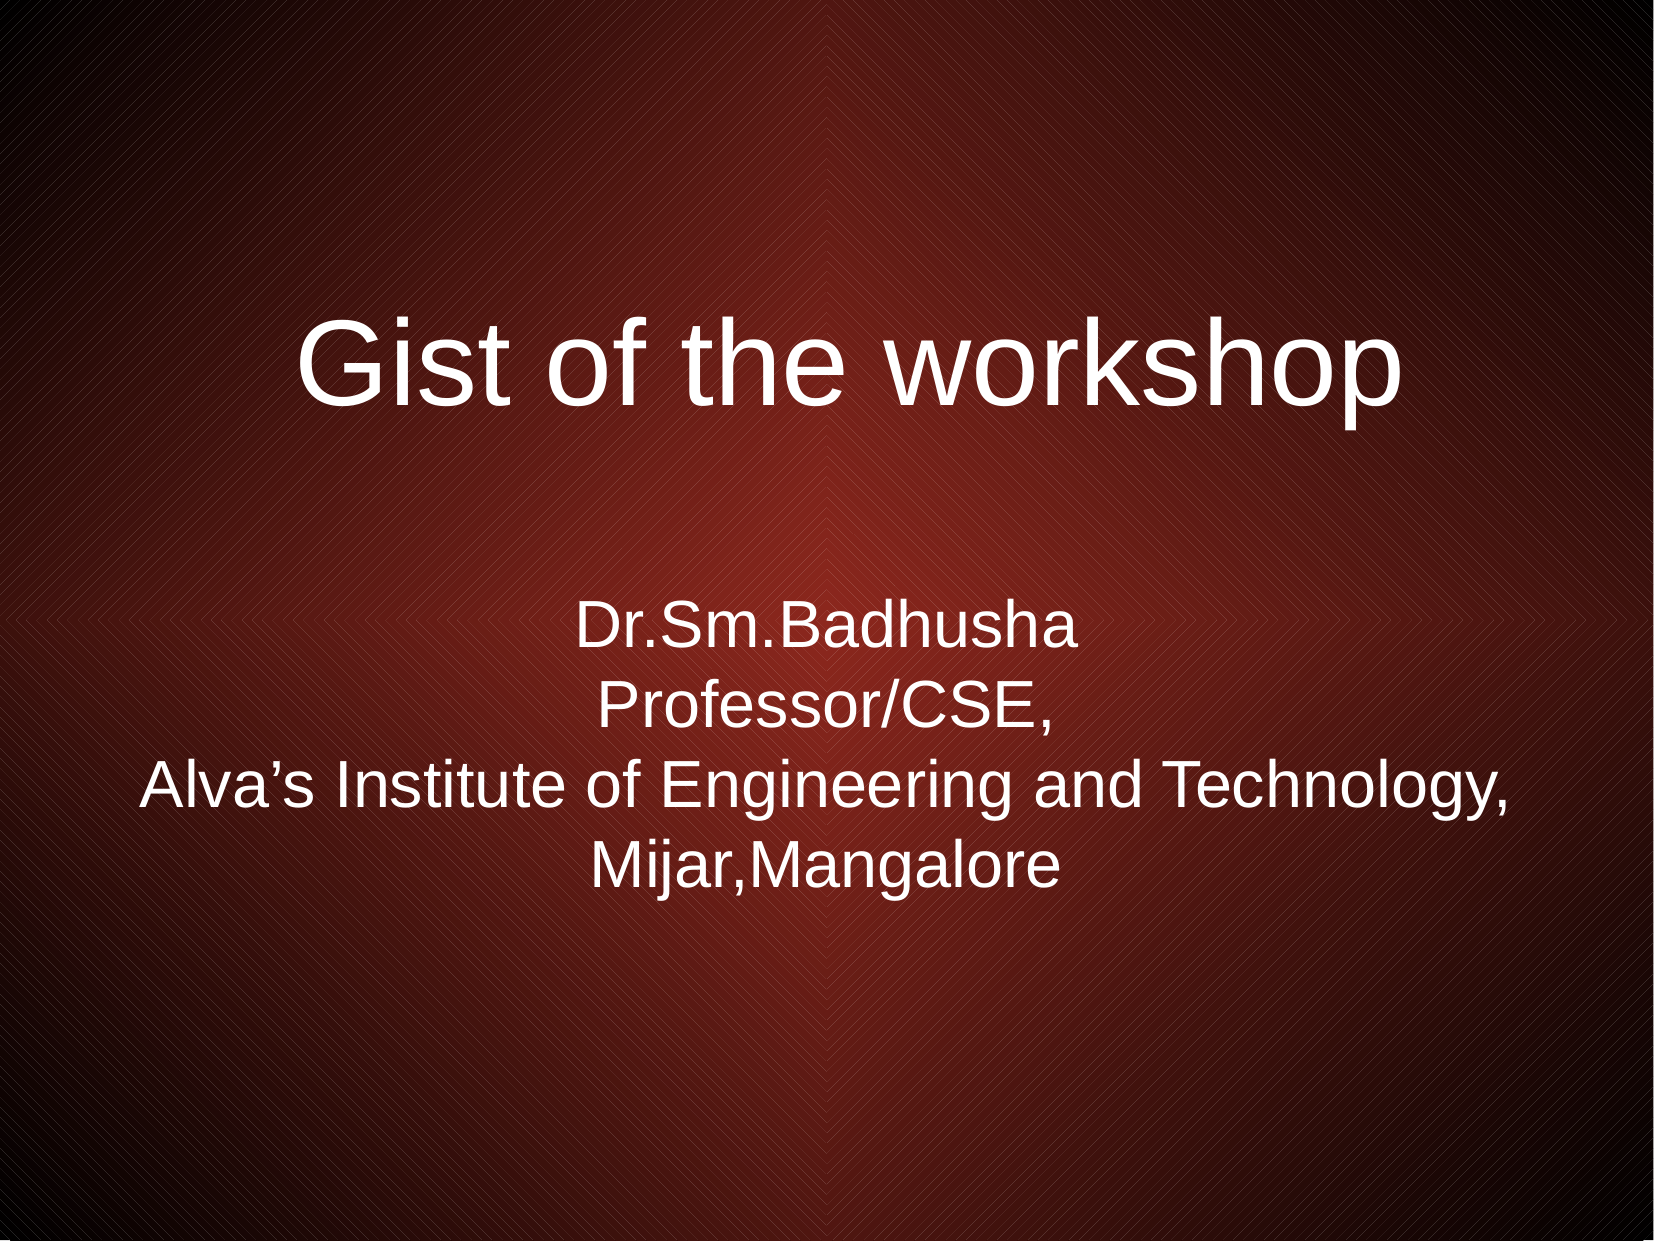

Gist of the workshop
Dr.Sm.Badhusha
Professor/CSE,
Alva’s Institute of Engineering and Technology, Mijar,Mangalore